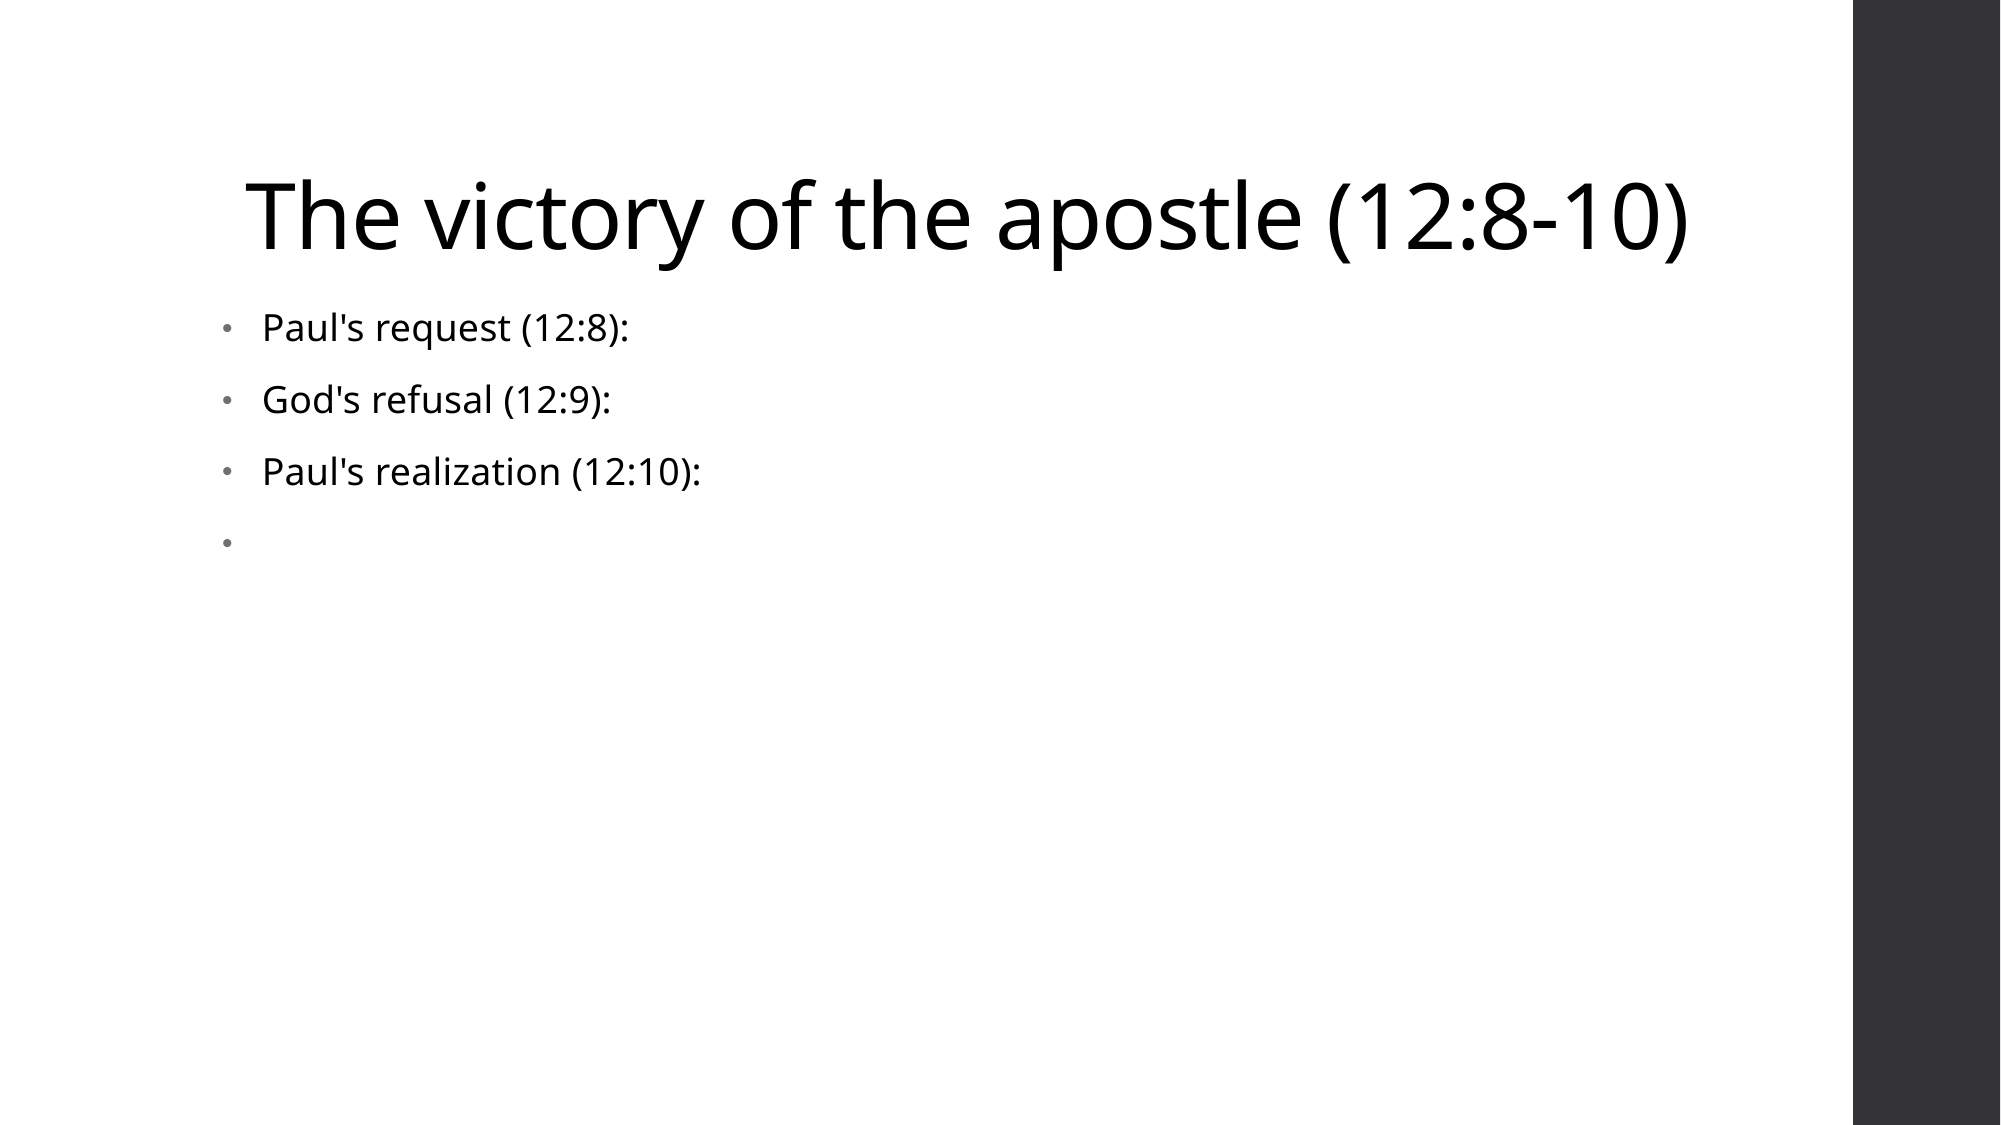

# The victory of the apostle (12:8-10)
 Paul's request (12:8):
 God's refusal (12:9):
 Paul's realization (12:10):